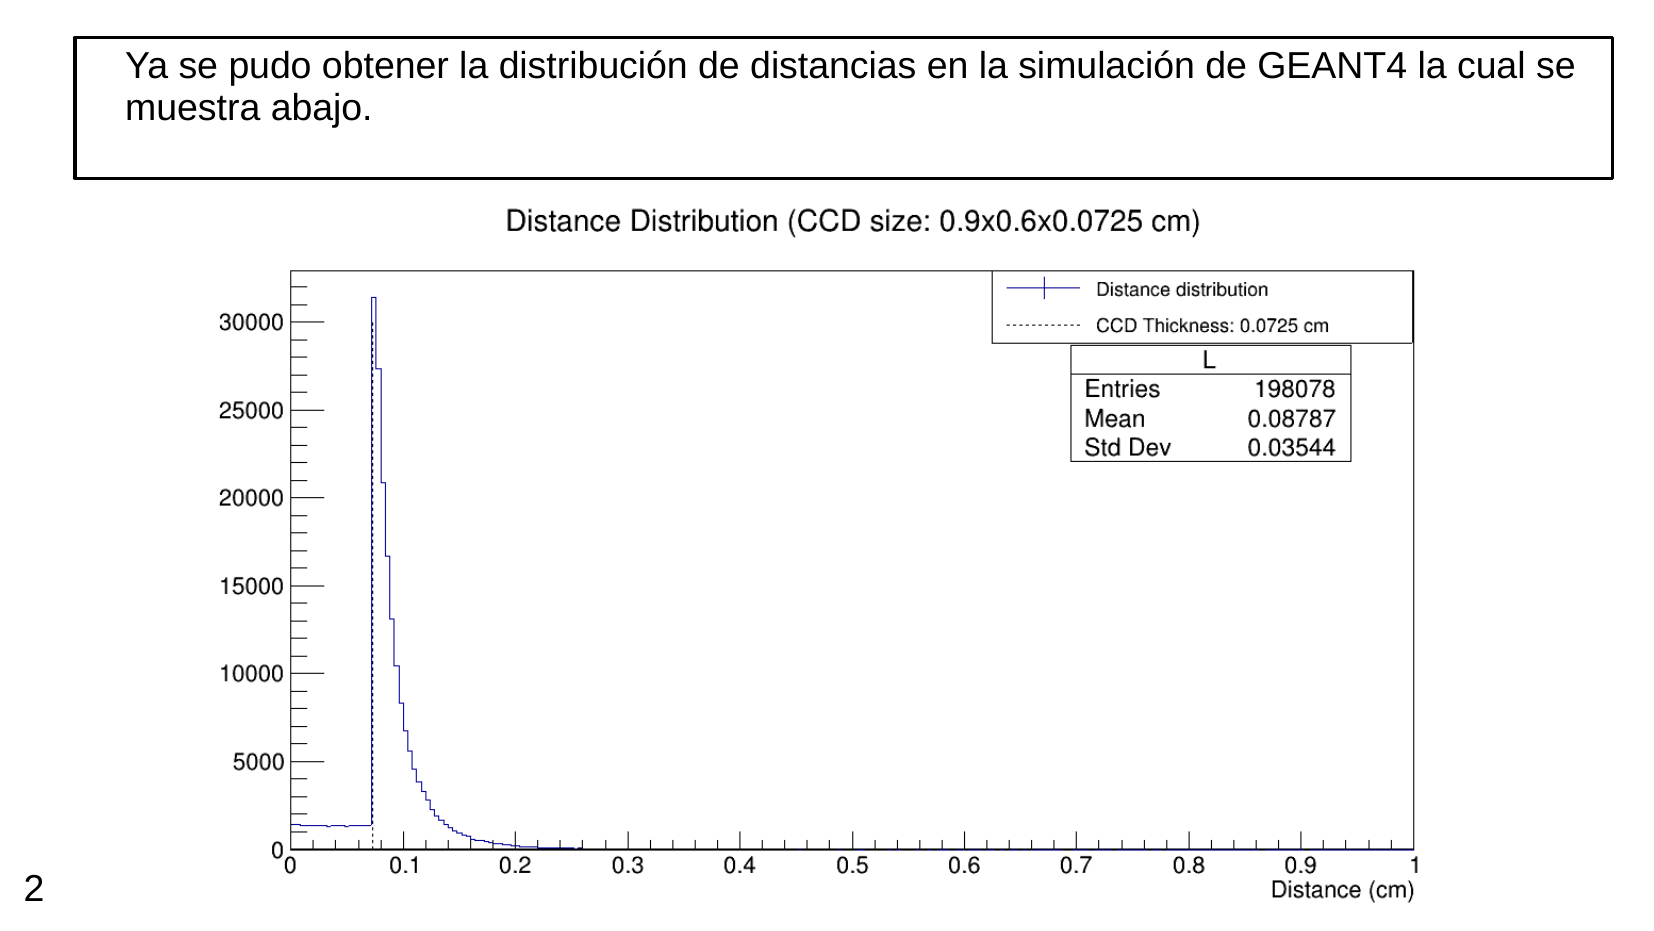

Ya se pudo obtener la distribución de distancias en la simulación de GEANT4 la cual se muestra abajo.